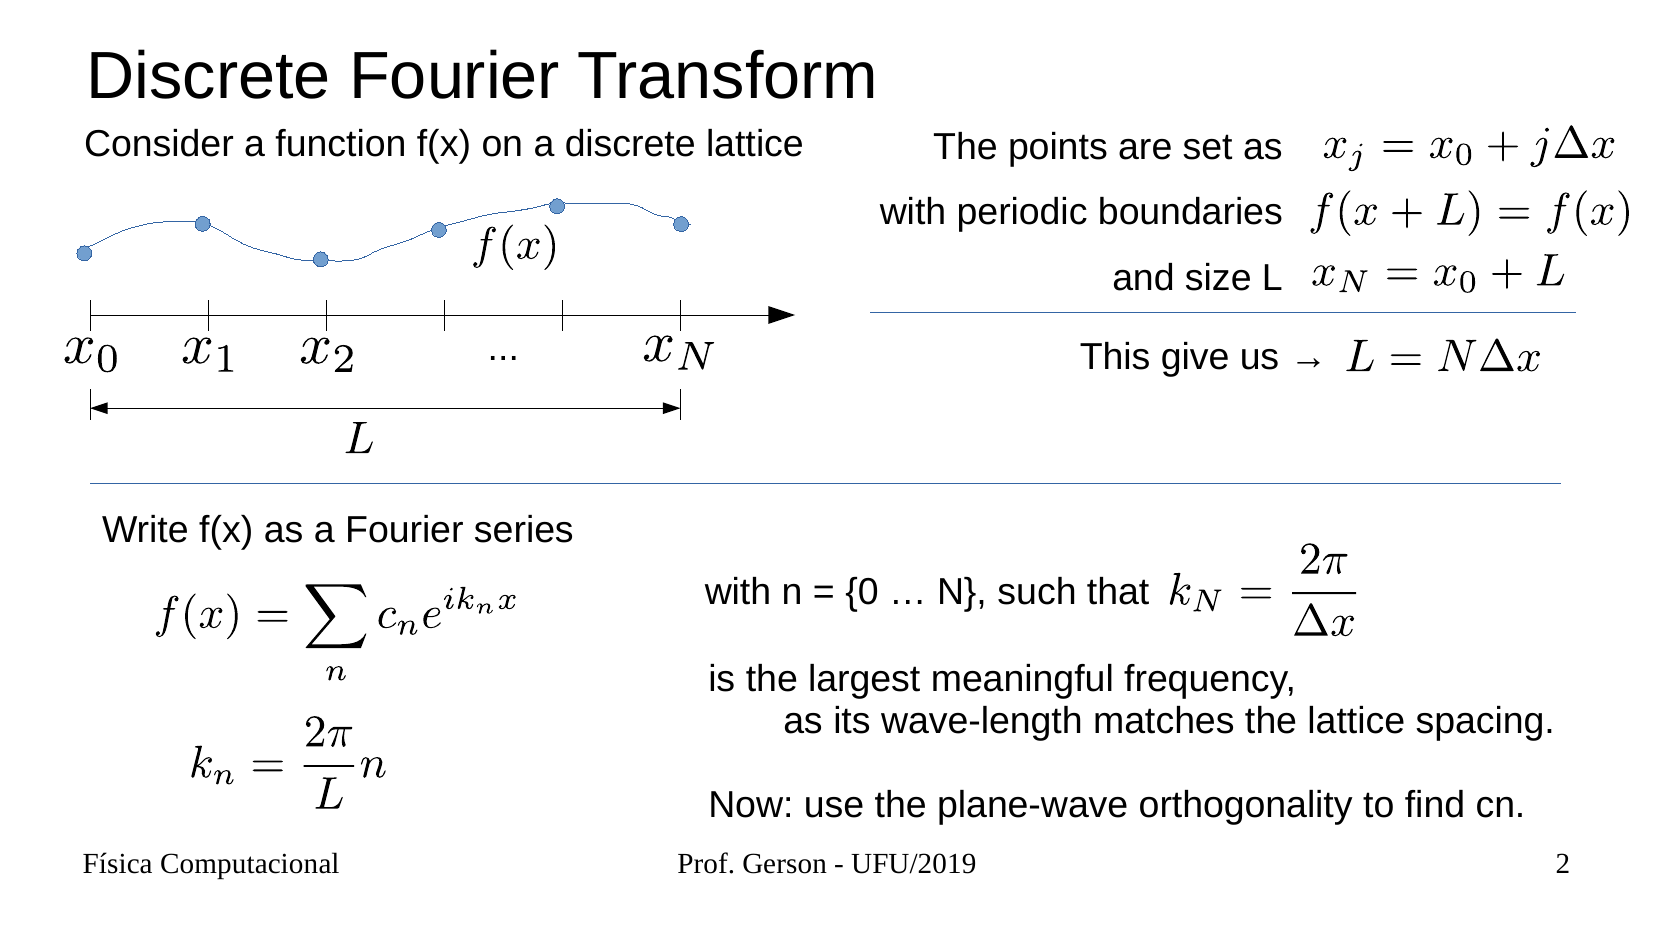

Discrete Fourier Transform
Consider a function f(x) on a discrete lattice
The points are set as
with periodic boundaries
and size L
...
This give us →
Write f(x) as a Fourier series
with n = {0 … N}, such that
is the largest meaningful frequency,
	as its wave-length matches the lattice spacing.
Now: use the plane-wave orthogonality to find cn.
Física Computacional
Prof. Gerson - UFU/2019
2